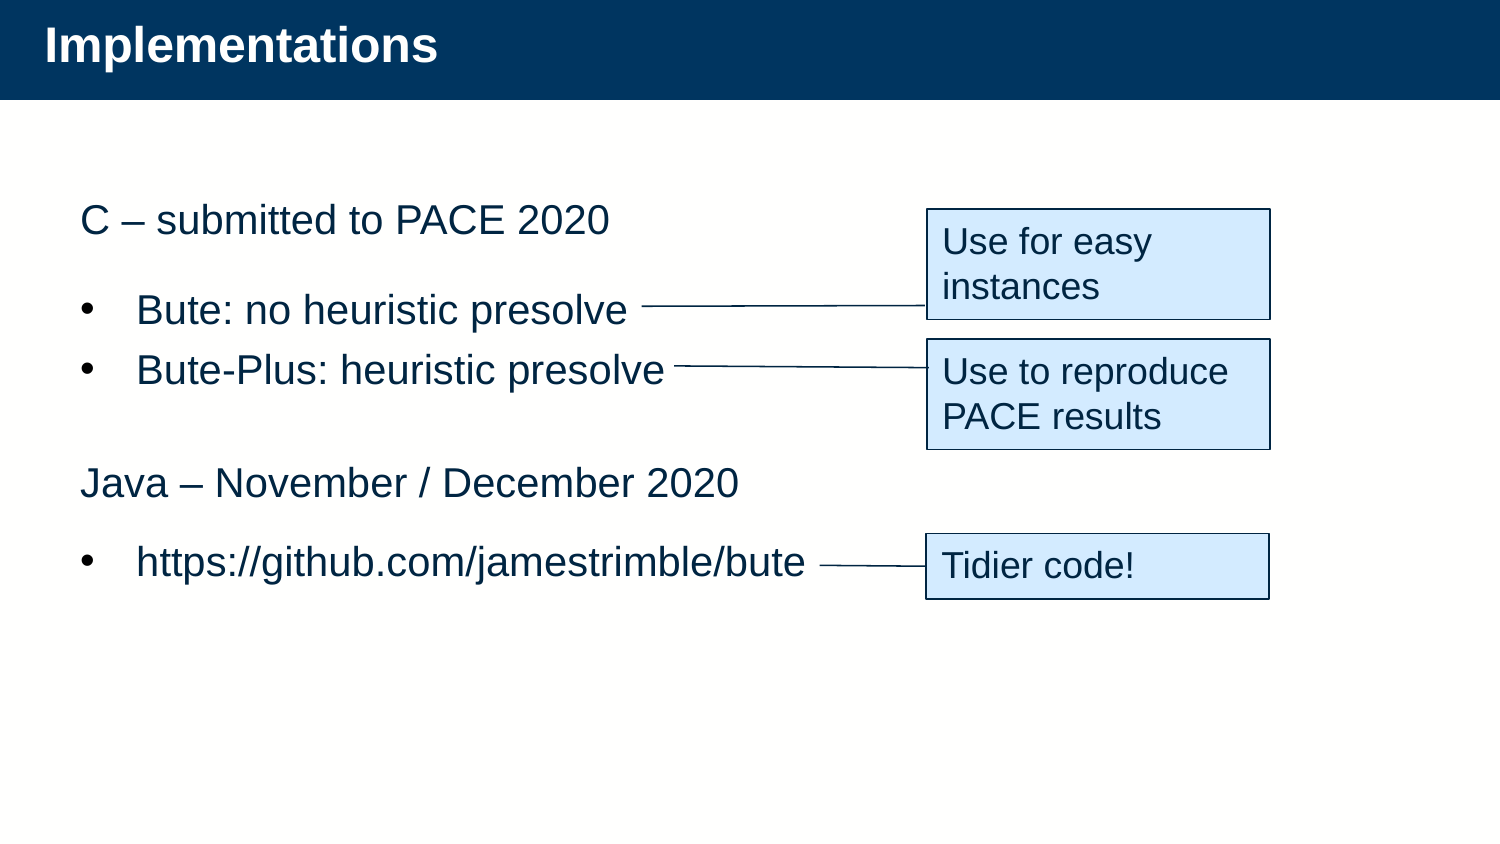

# Implementations
C – submitted to PACE 2020
Use for easy instances
Bute: no heuristic presolve
Bute-Plus: heuristic presolve
Use to reproduce PACE results
Java – November / December 2020
https://github.com/jamestrimble/bute
Tidier code!